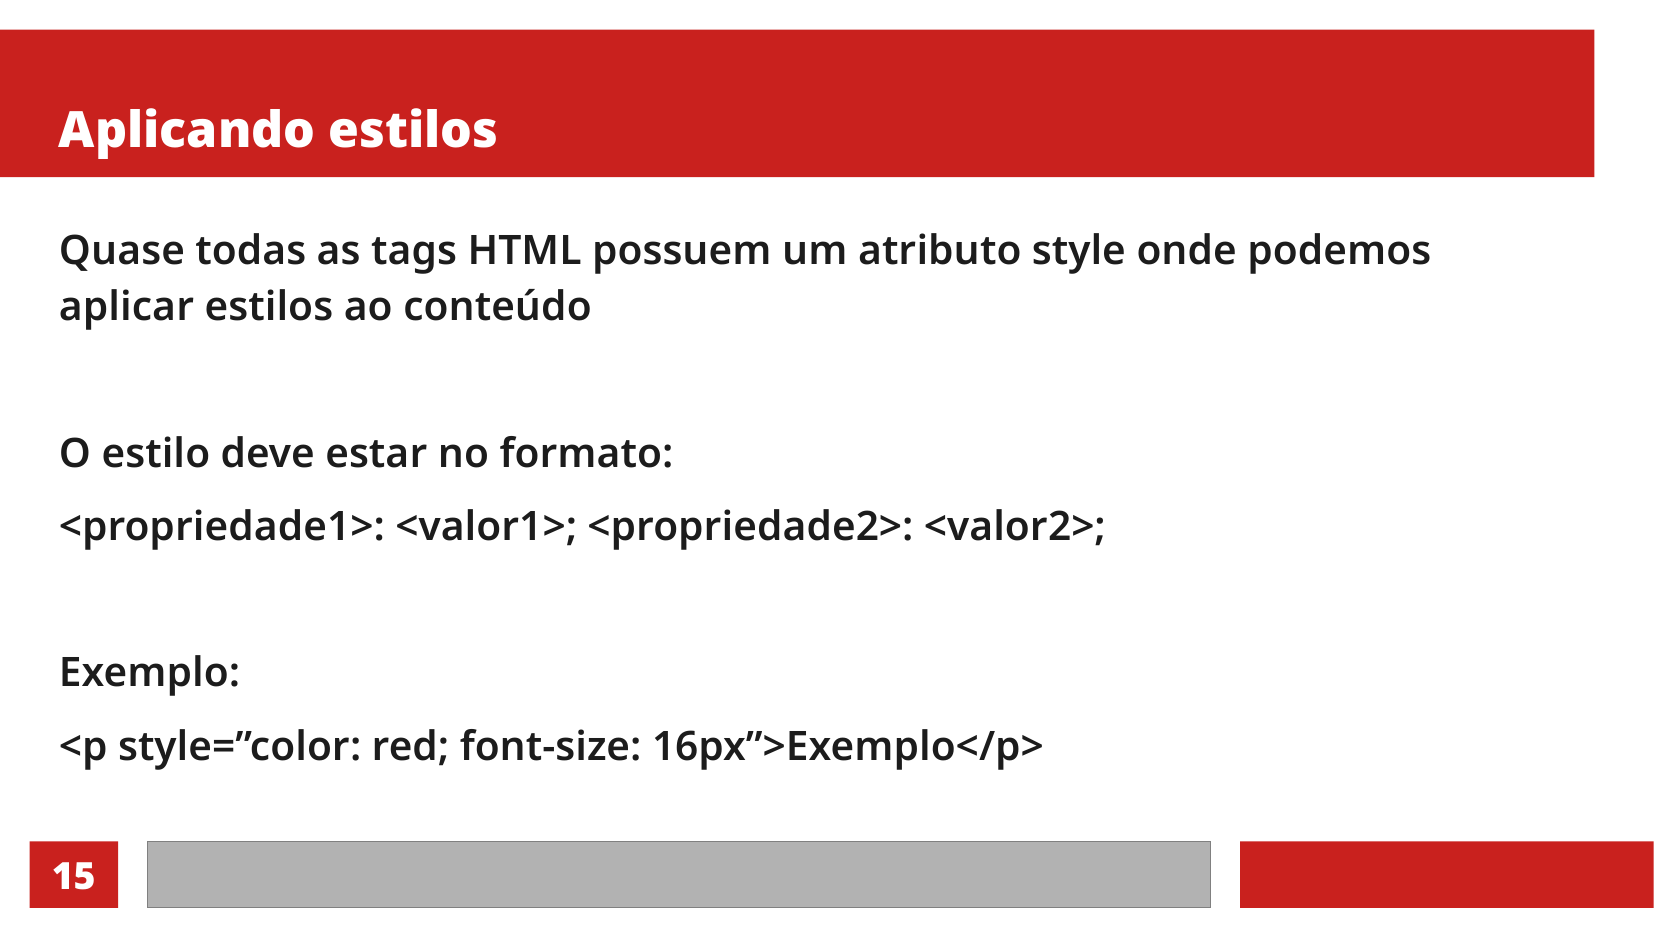

# Aplicando estilos
Quase todas as tags HTML possuem um atributo style onde podemos aplicar estilos ao conteúdo
O estilo deve estar no formato:
<propriedade1>: <valor1>; <propriedade2>: <valor2>;
Exemplo:
<p style=”color: red; font-size: 16px”>Exemplo</p>
15